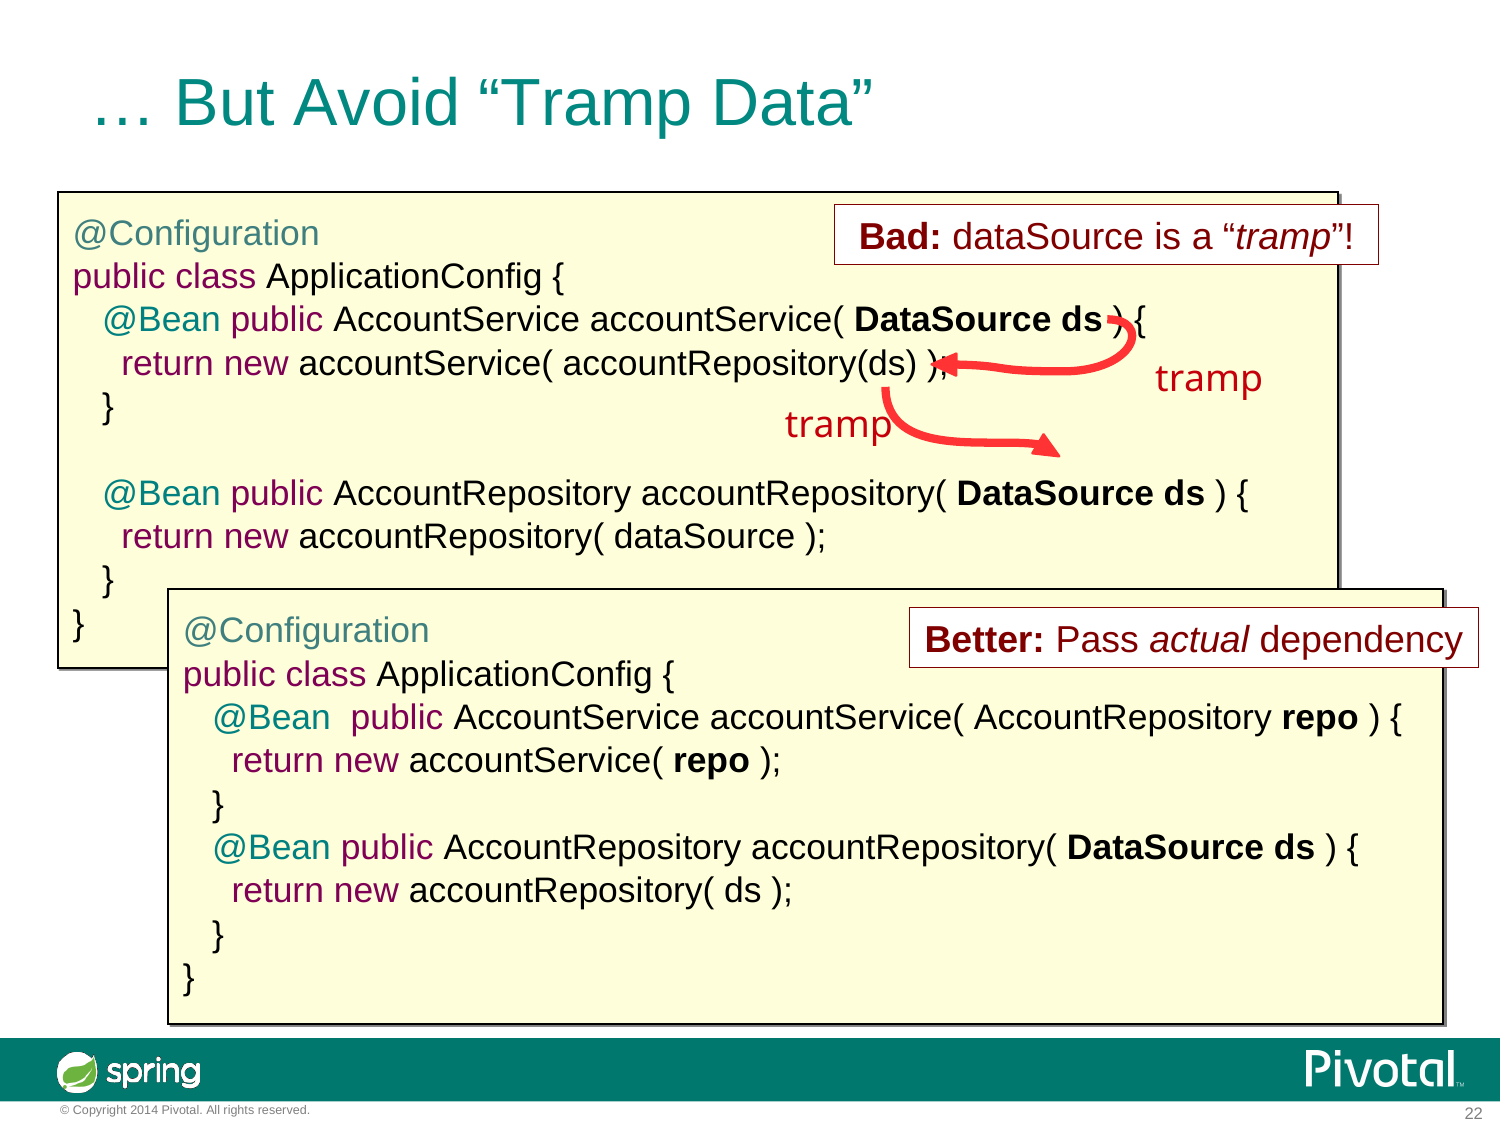

# … But Avoid “Tramp Data”
@Configuration
public class ApplicationConfig {
 @Bean public AccountService accountService( DataSource ds ) {
 return new accountService( accountRepository(ds) );
 }
 @Bean public AccountRepository accountRepository( DataSource ds ) {
 return new accountRepository( dataSource );
 }
}
Bad: dataSource is a “tramp”!
tramp
tramp
@Configuration
public class ApplicationConfig {
 @Bean public AccountService accountService( AccountRepository repo ) {
 return new accountService( repo );
 }
 @Bean public AccountRepository accountRepository( DataSource ds ) {
 return new accountRepository( ds );
 }
}
Better: Pass actual dependency